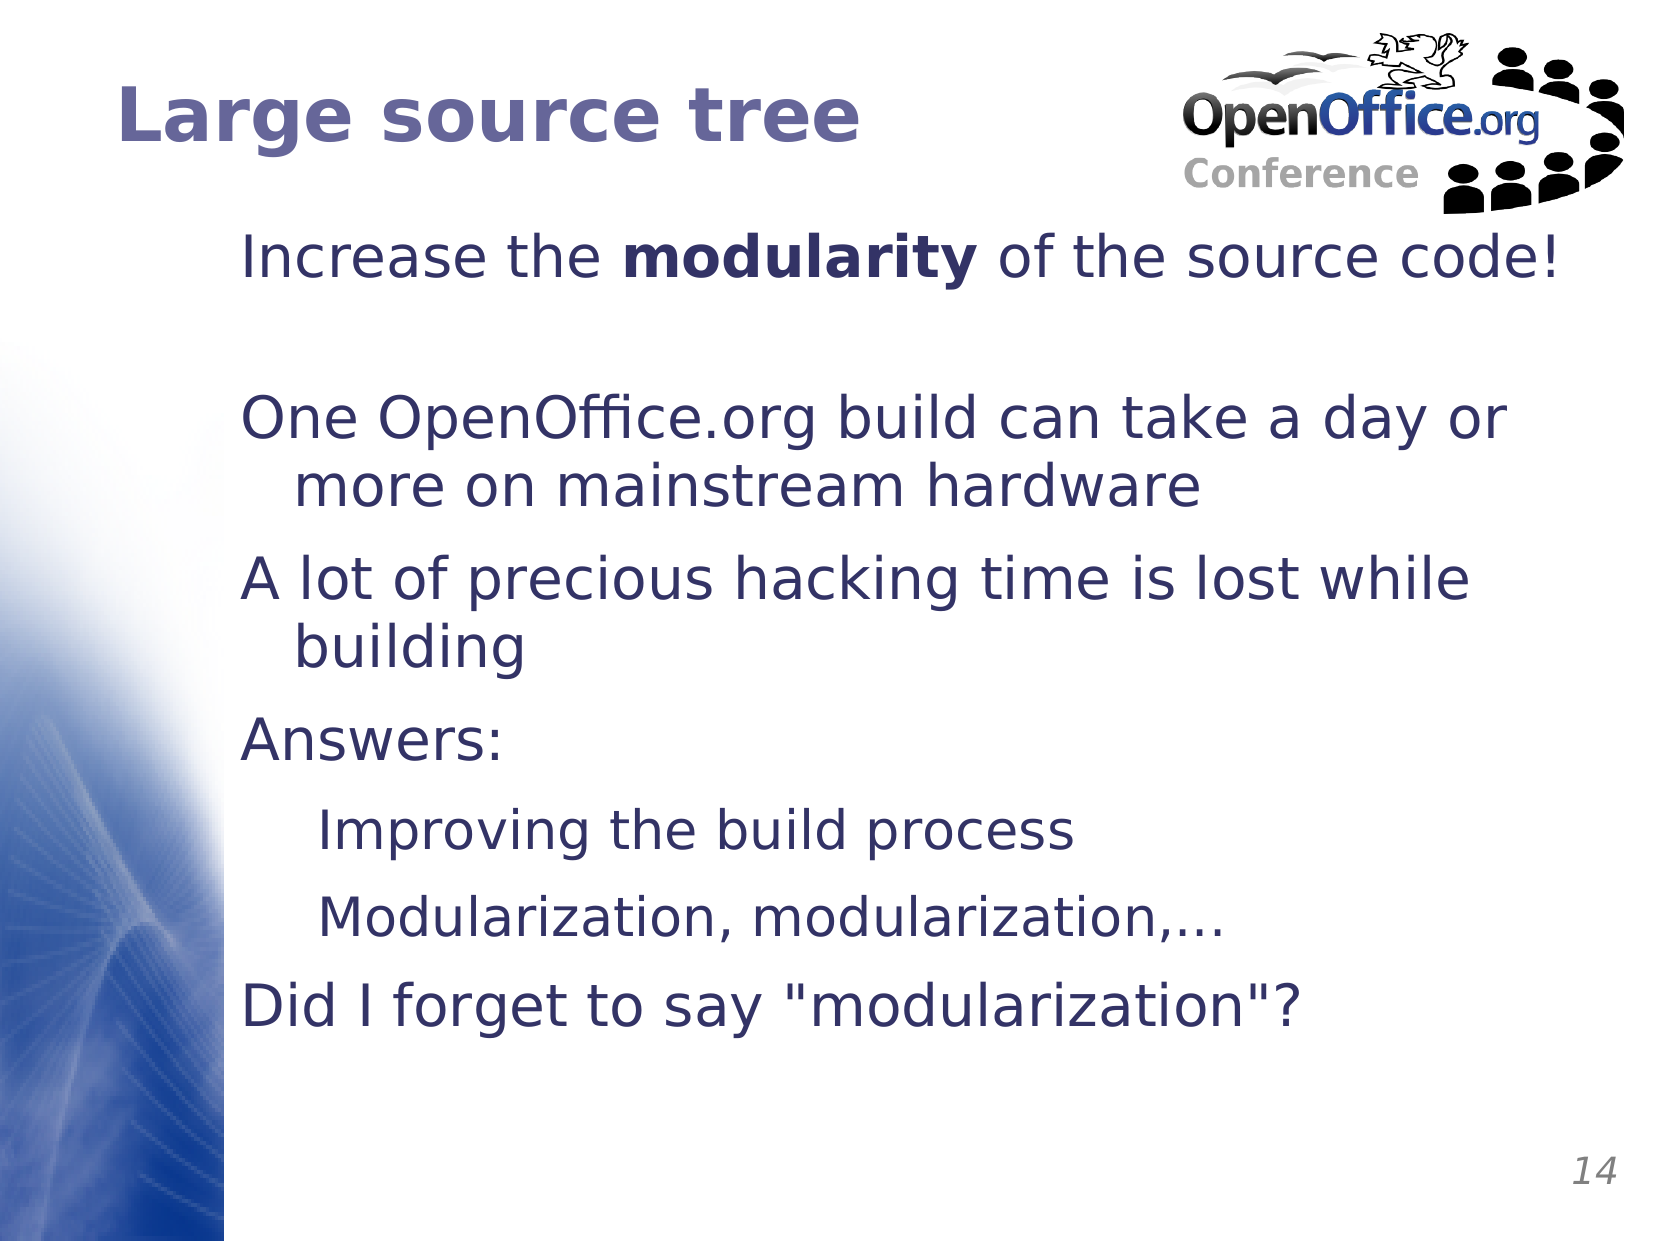

# Large source tree
Increase the modularity of the source code!
One OpenOffice.org build can take a day or more on mainstream hardware
A lot of precious hacking time is lost while building
Answers:
Improving the build process
Modularization, modularization,...
Did I forget to say "modularization"?